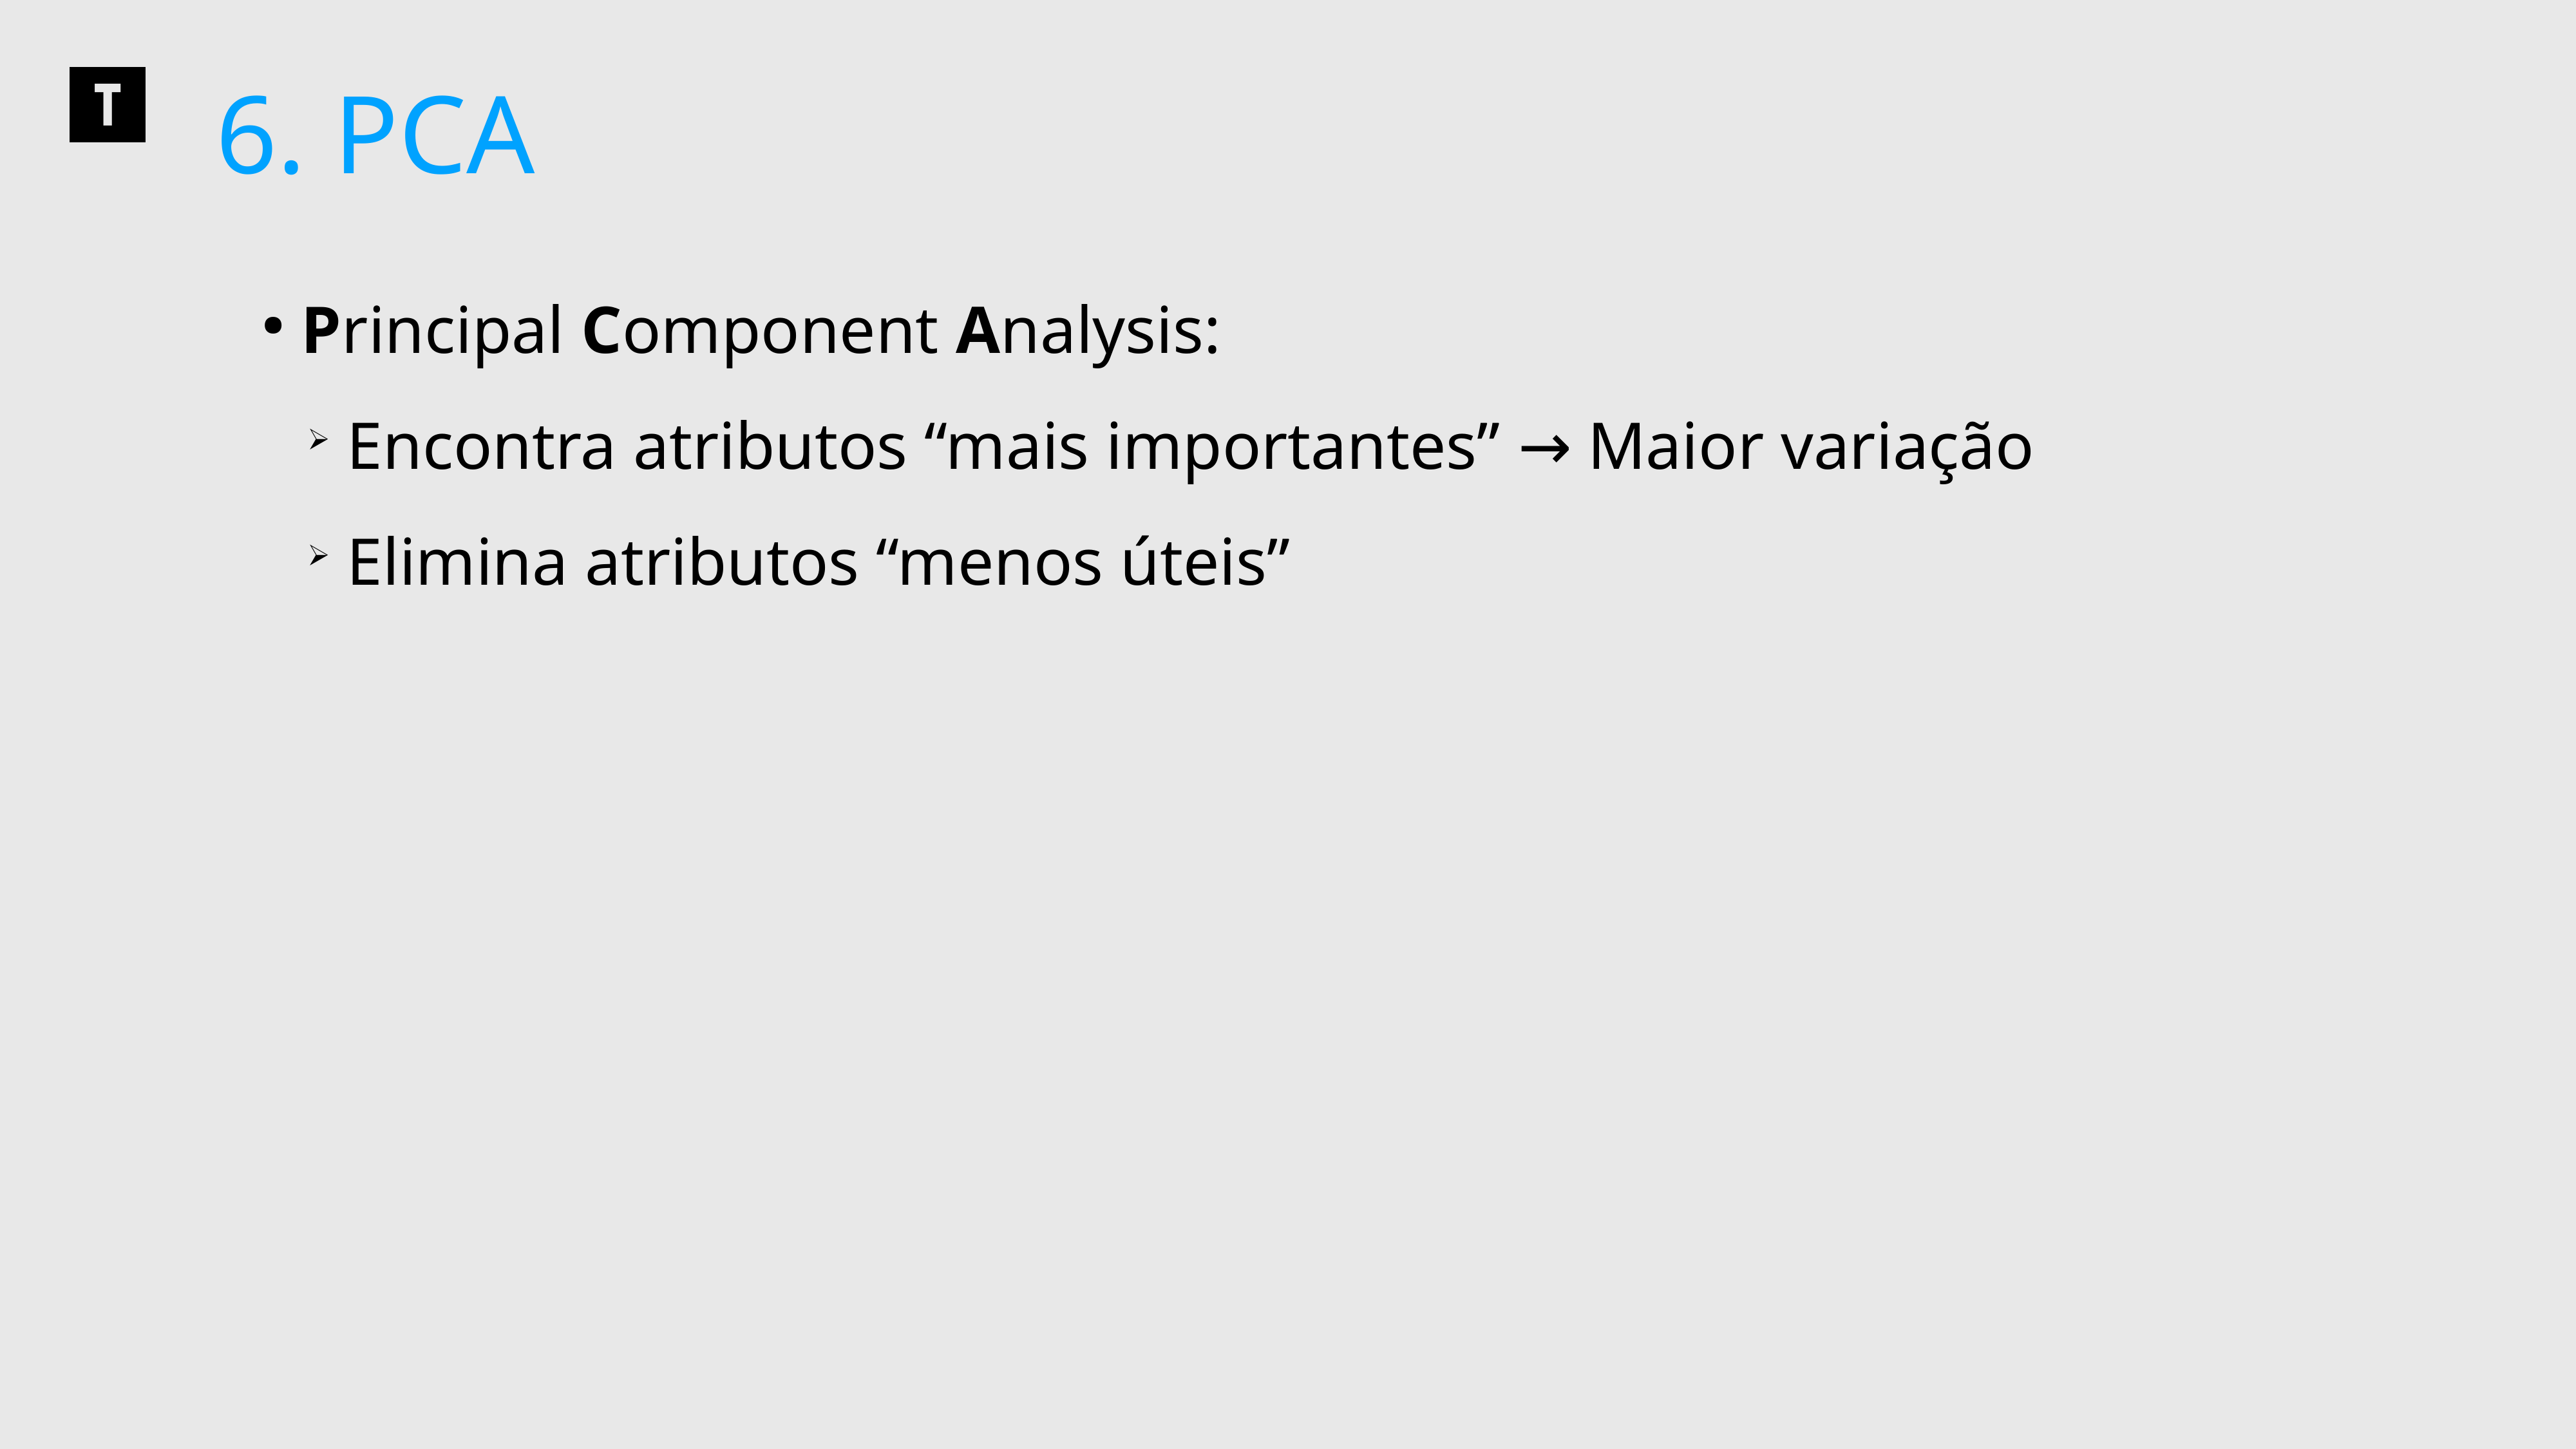

6. PCA
 Principal Component Analysis:
 Encontra atributos “mais importantes” → Maior variação
 Elimina atributos “menos úteis”